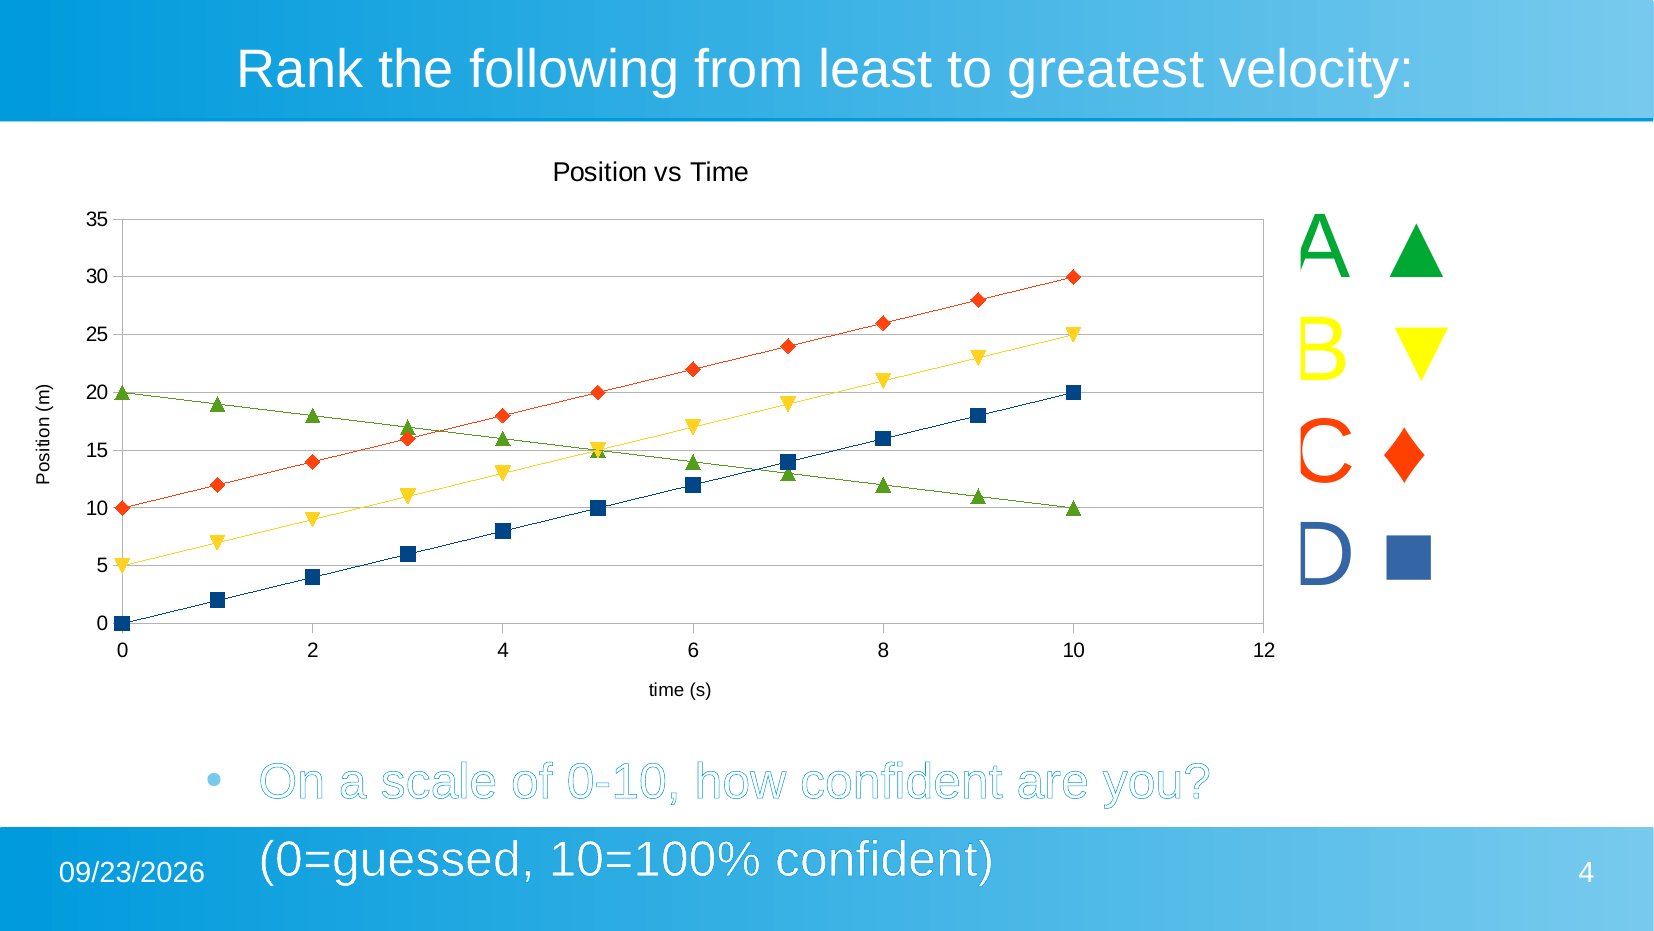

# Rank the following from least to greatest velocity:
### Chart: Position vs Time
| Category | Position (m) | Position (m) | Position (m) | Position (m) |
|---|---|---|---|---|A ▲
B ▼
C ♦
D ■
On a scale of 0-10, how confident are you?
(0=guessed, 10=100% confident)
4